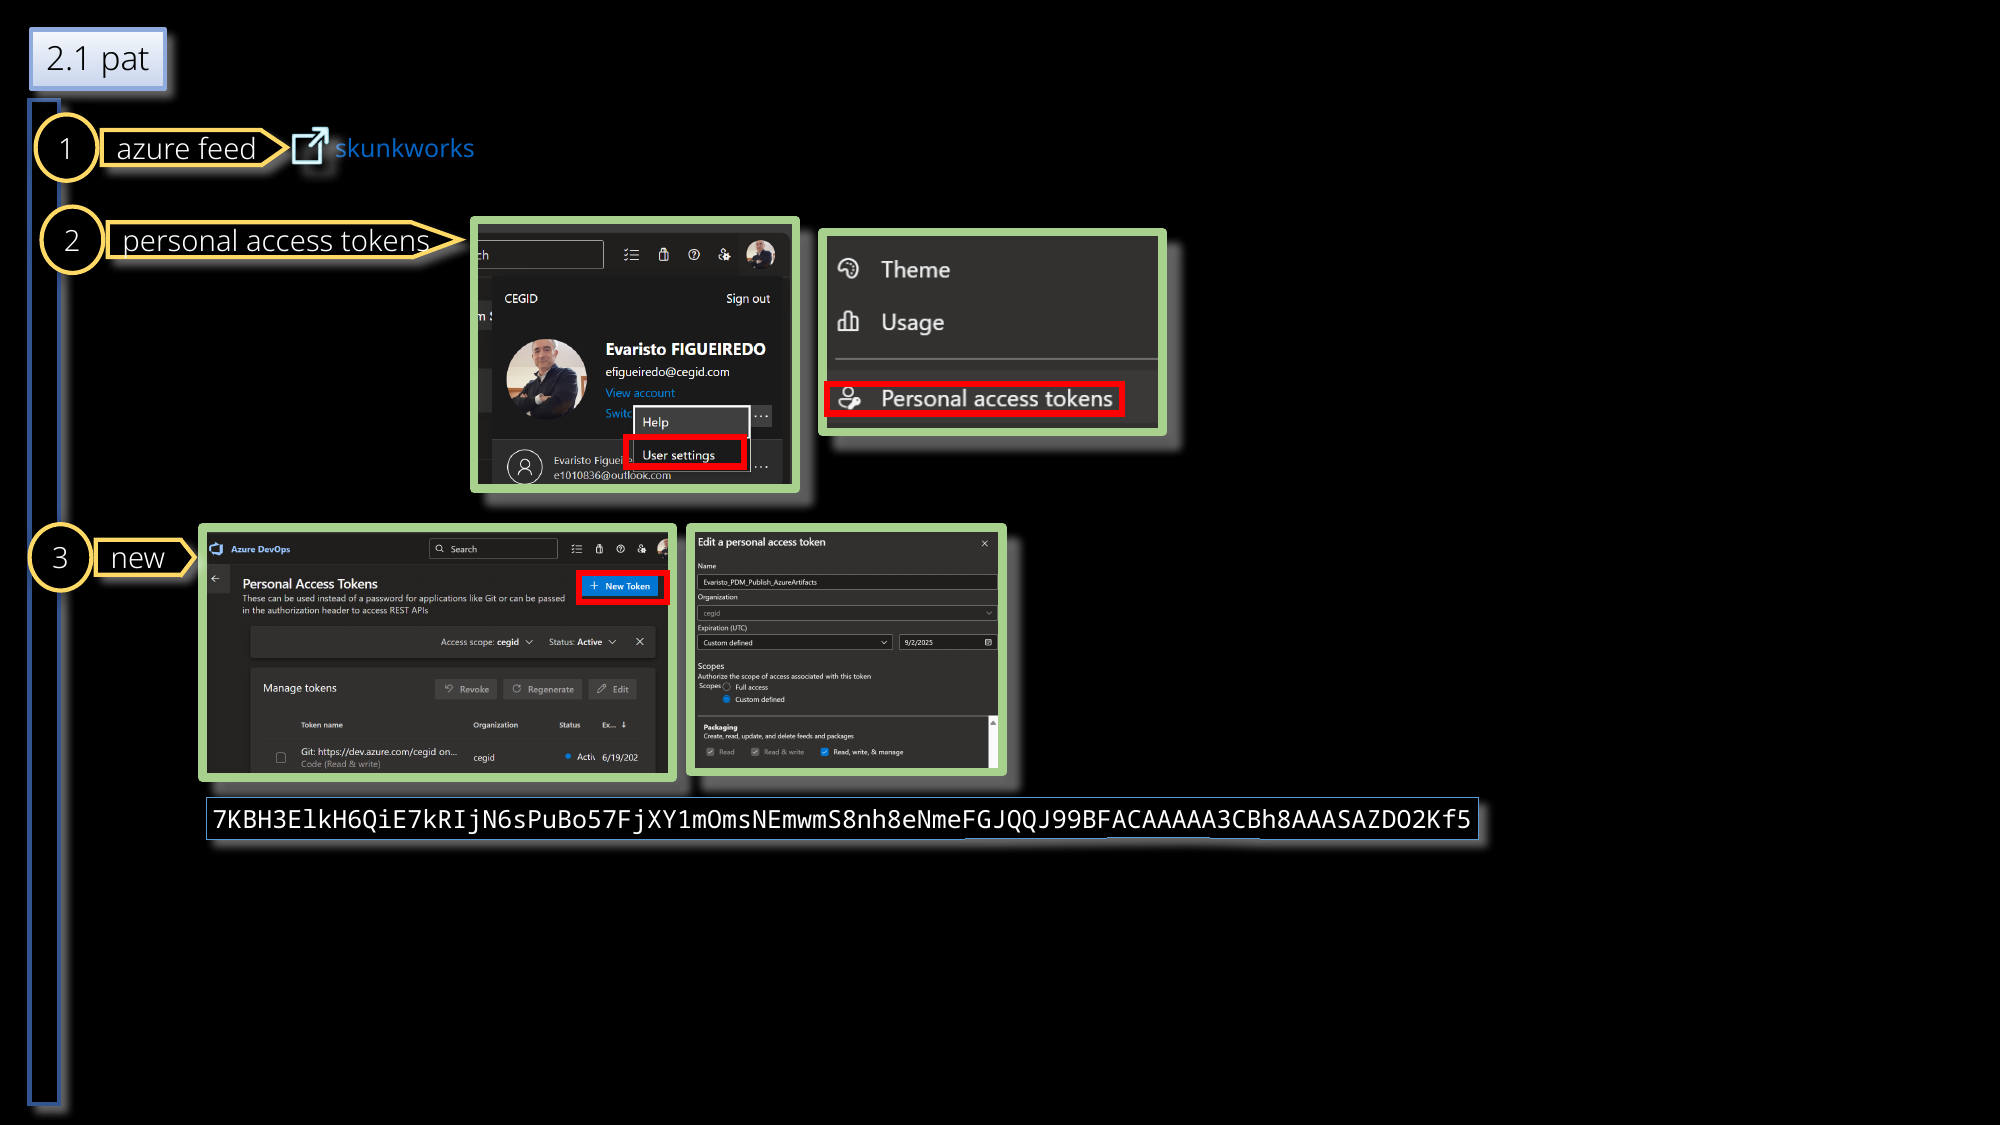

# 2.1 pat
 1
skunkworks
azure feed
 2
personal access tokens
 3
new
7KBH3ElkH6QiE7kRIjN6sPuBo57FjXY1mOmsNEmwmS8nh8eNmeFGJQQJ99BFACAAAAA3CBh8AAASAZDO2Kf5